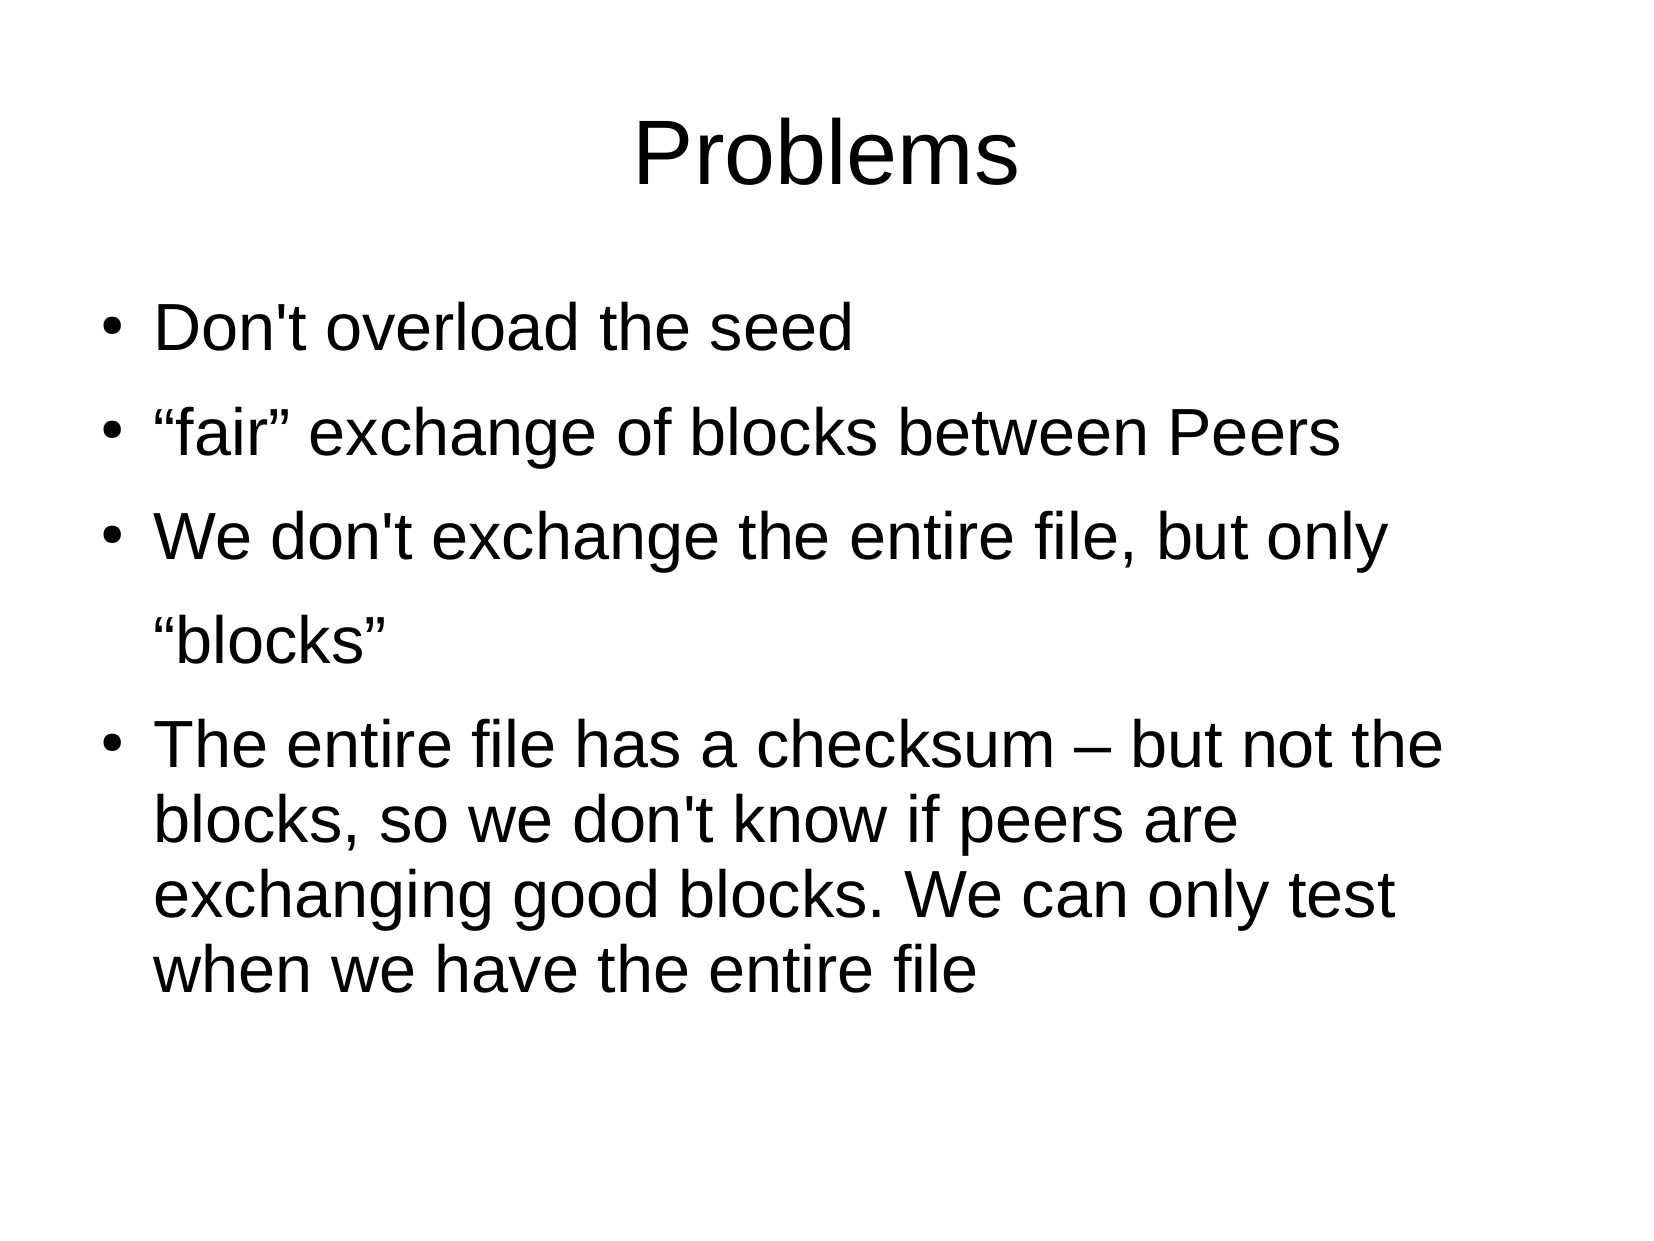

# Problems
Don't overload the seed
“fair” exchange of blocks between Peers
We don't exchange the entire file, but only
“blocks”
The entire file has a checksum – but not the blocks, so we don't know if peers are exchanging good blocks. We can only test when we have the entire file